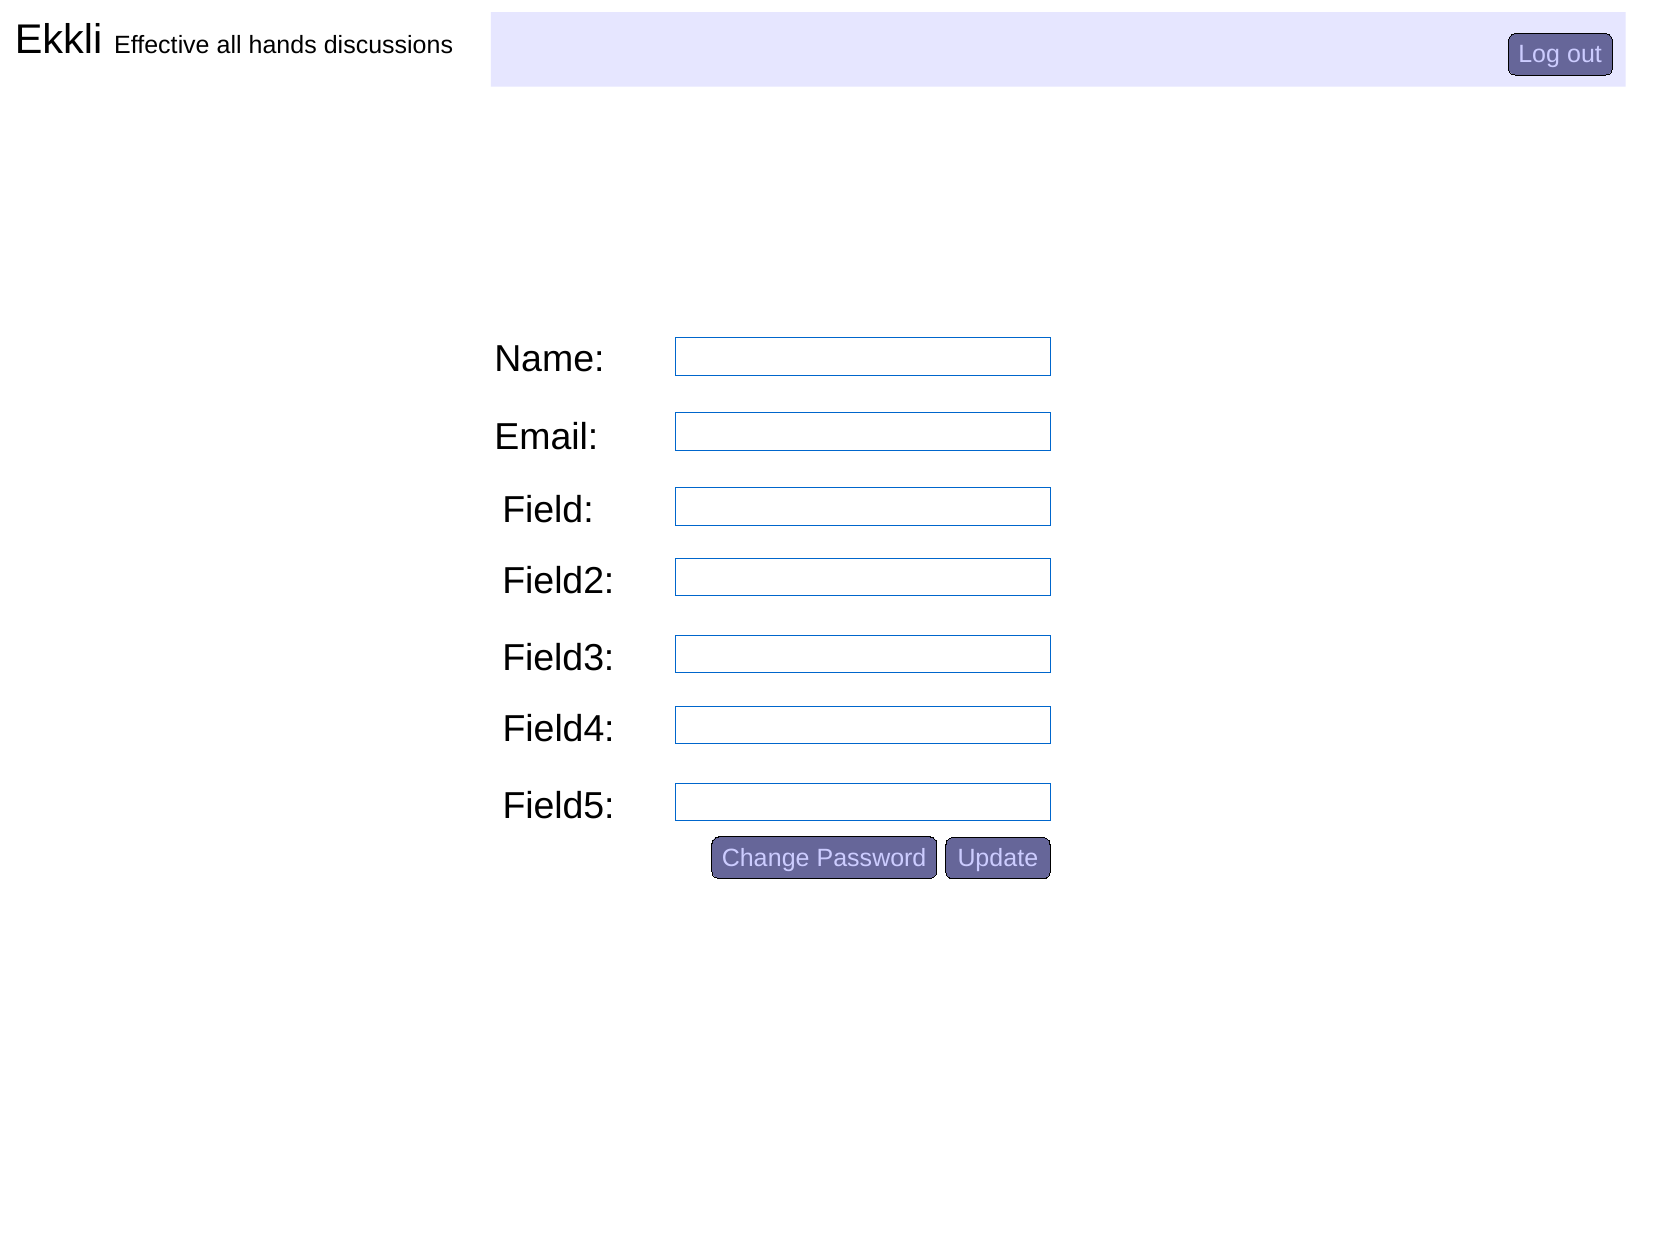

Ekkli Effective all hands discussions
Log out
Name:
Email:
Field:
Field2:
Field3:
Field4:
Field5:
Change Password
Update